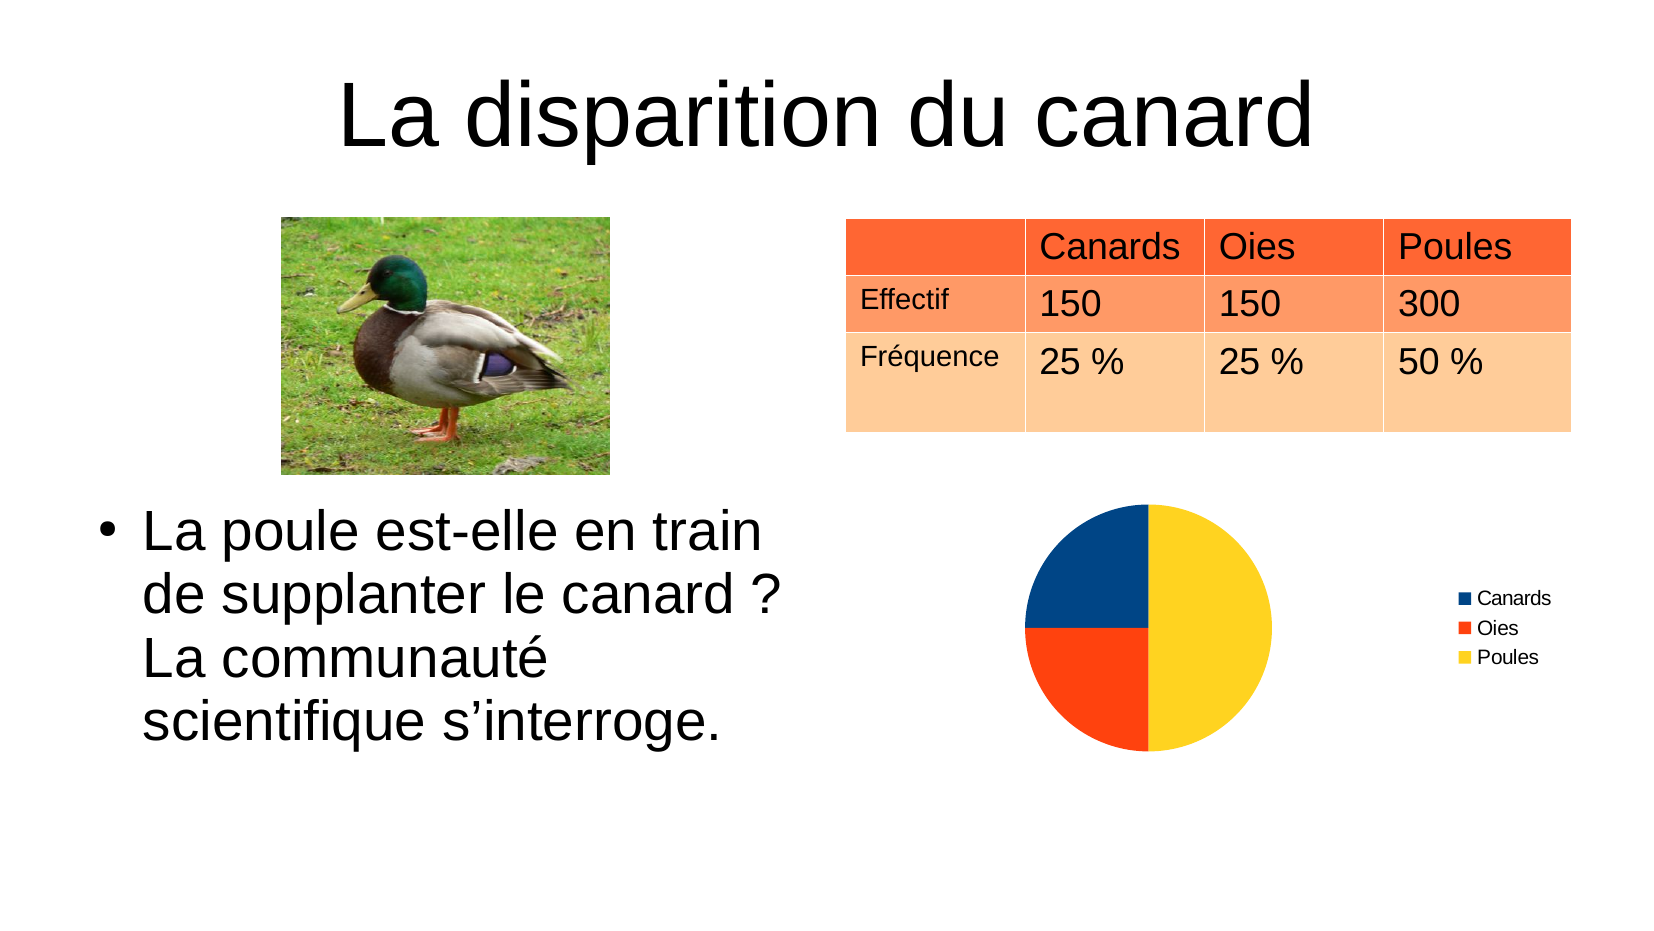

# La disparition du canard
| | Canards | Oies | Poules |
| --- | --- | --- | --- |
| Effectif | 150 | 150 | 300 |
| Fréquence | 25 % | 25 % | 50 % |
La poule est-elle en train de supplanter le canard ? La communauté scientifique s’interroge.
### Chart
| Category | Fréquence |
|---|---|
| Canards | 0.25 |
| Oies | 0.25 |
| Poules | 0.5 |